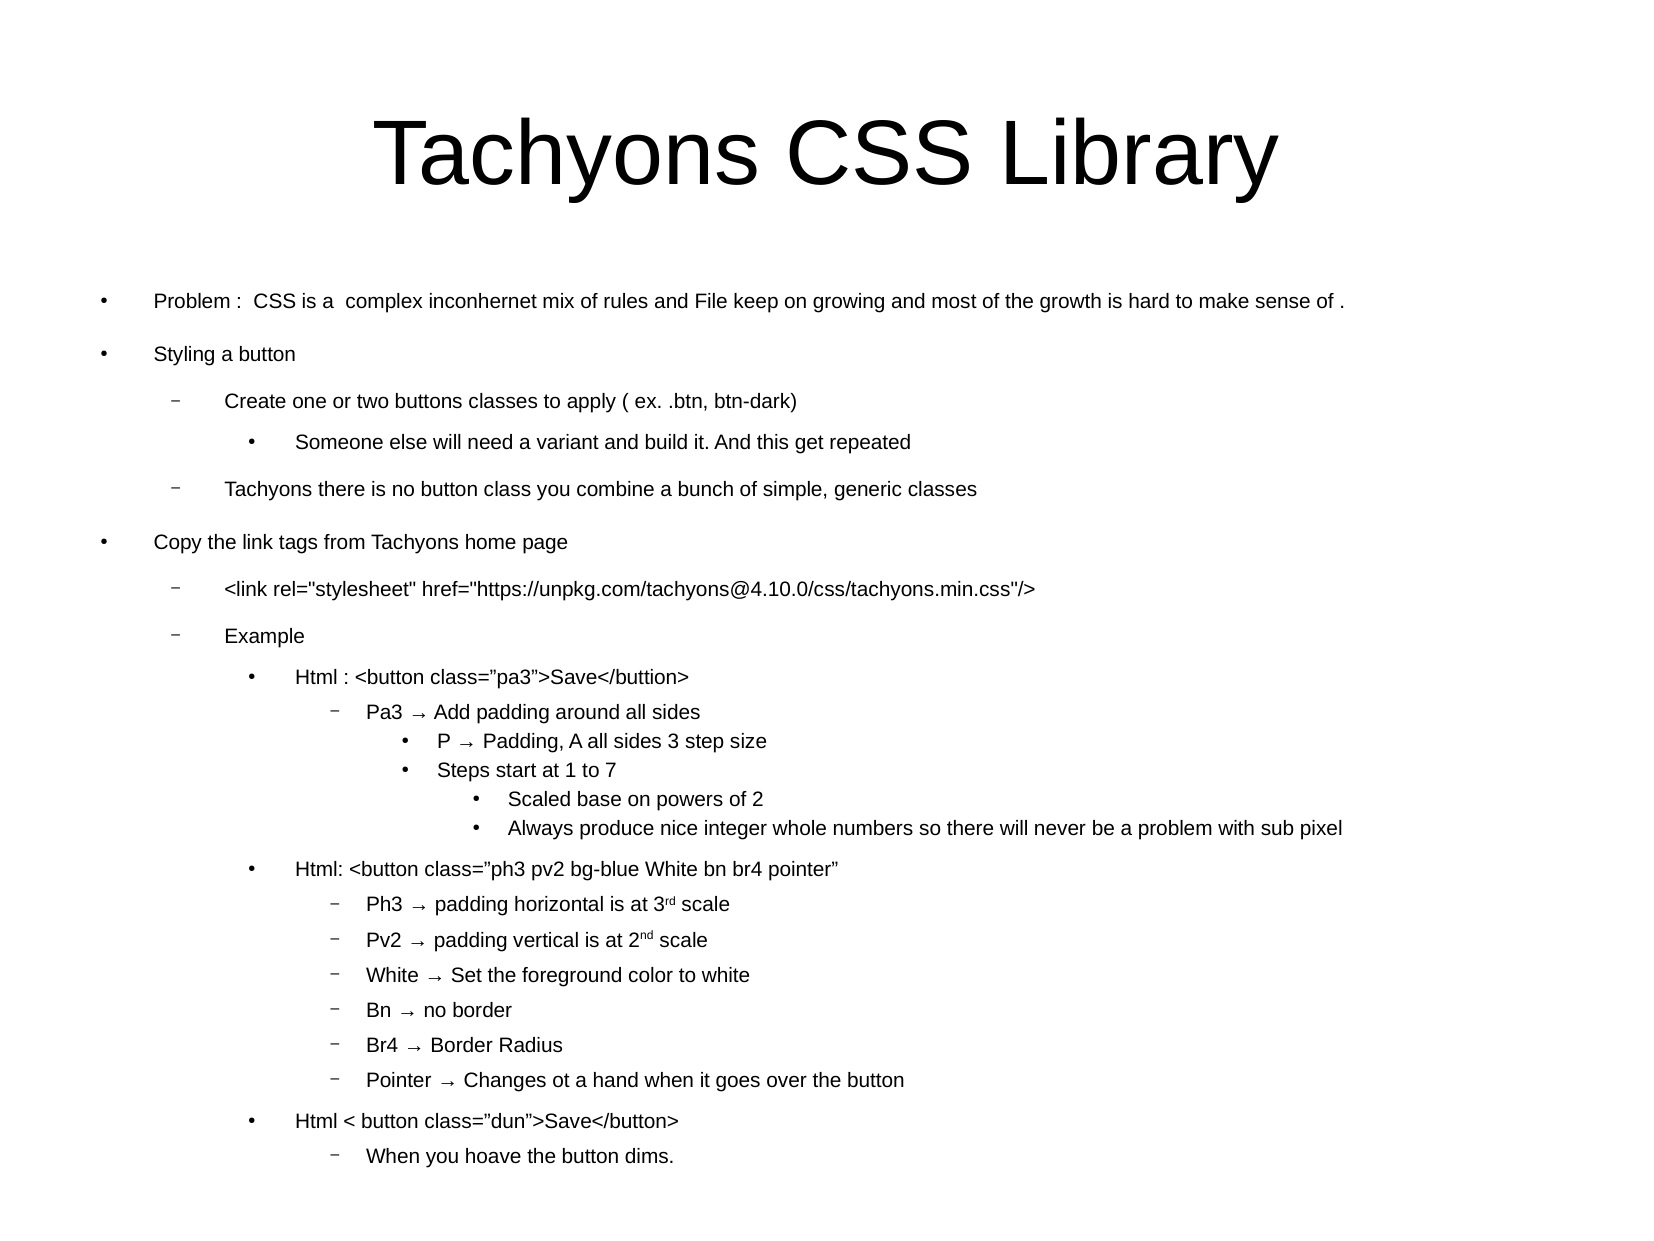

# Tachyons CSS Library
Problem : CSS is a complex inconhernet mix of rules and File keep on growing and most of the growth is hard to make sense of .
Styling a button
Create one or two buttons classes to apply ( ex. .btn, btn-dark)
Someone else will need a variant and build it. And this get repeated
Tachyons there is no button class you combine a bunch of simple, generic classes
Copy the link tags from Tachyons home page
<link rel="stylesheet" href="https://unpkg.com/tachyons@4.10.0/css/tachyons.min.css"/>
Example
Html : <button class=”pa3”>Save</buttion>
Pa3 → Add padding around all sides
P → Padding, A all sides 3 step size
Steps start at 1 to 7
Scaled base on powers of 2
Always produce nice integer whole numbers so there will never be a problem with sub pixel
Html: <button class=”ph3 pv2 bg-blue White bn br4 pointer”
Ph3 → padding horizontal is at 3rd scale
Pv2 → padding vertical is at 2nd scale
White → Set the foreground color to white
Bn → no border
Br4 → Border Radius
Pointer → Changes ot a hand when it goes over the button
Html < button class=”dun”>Save</button>
When you hoave the button dims.